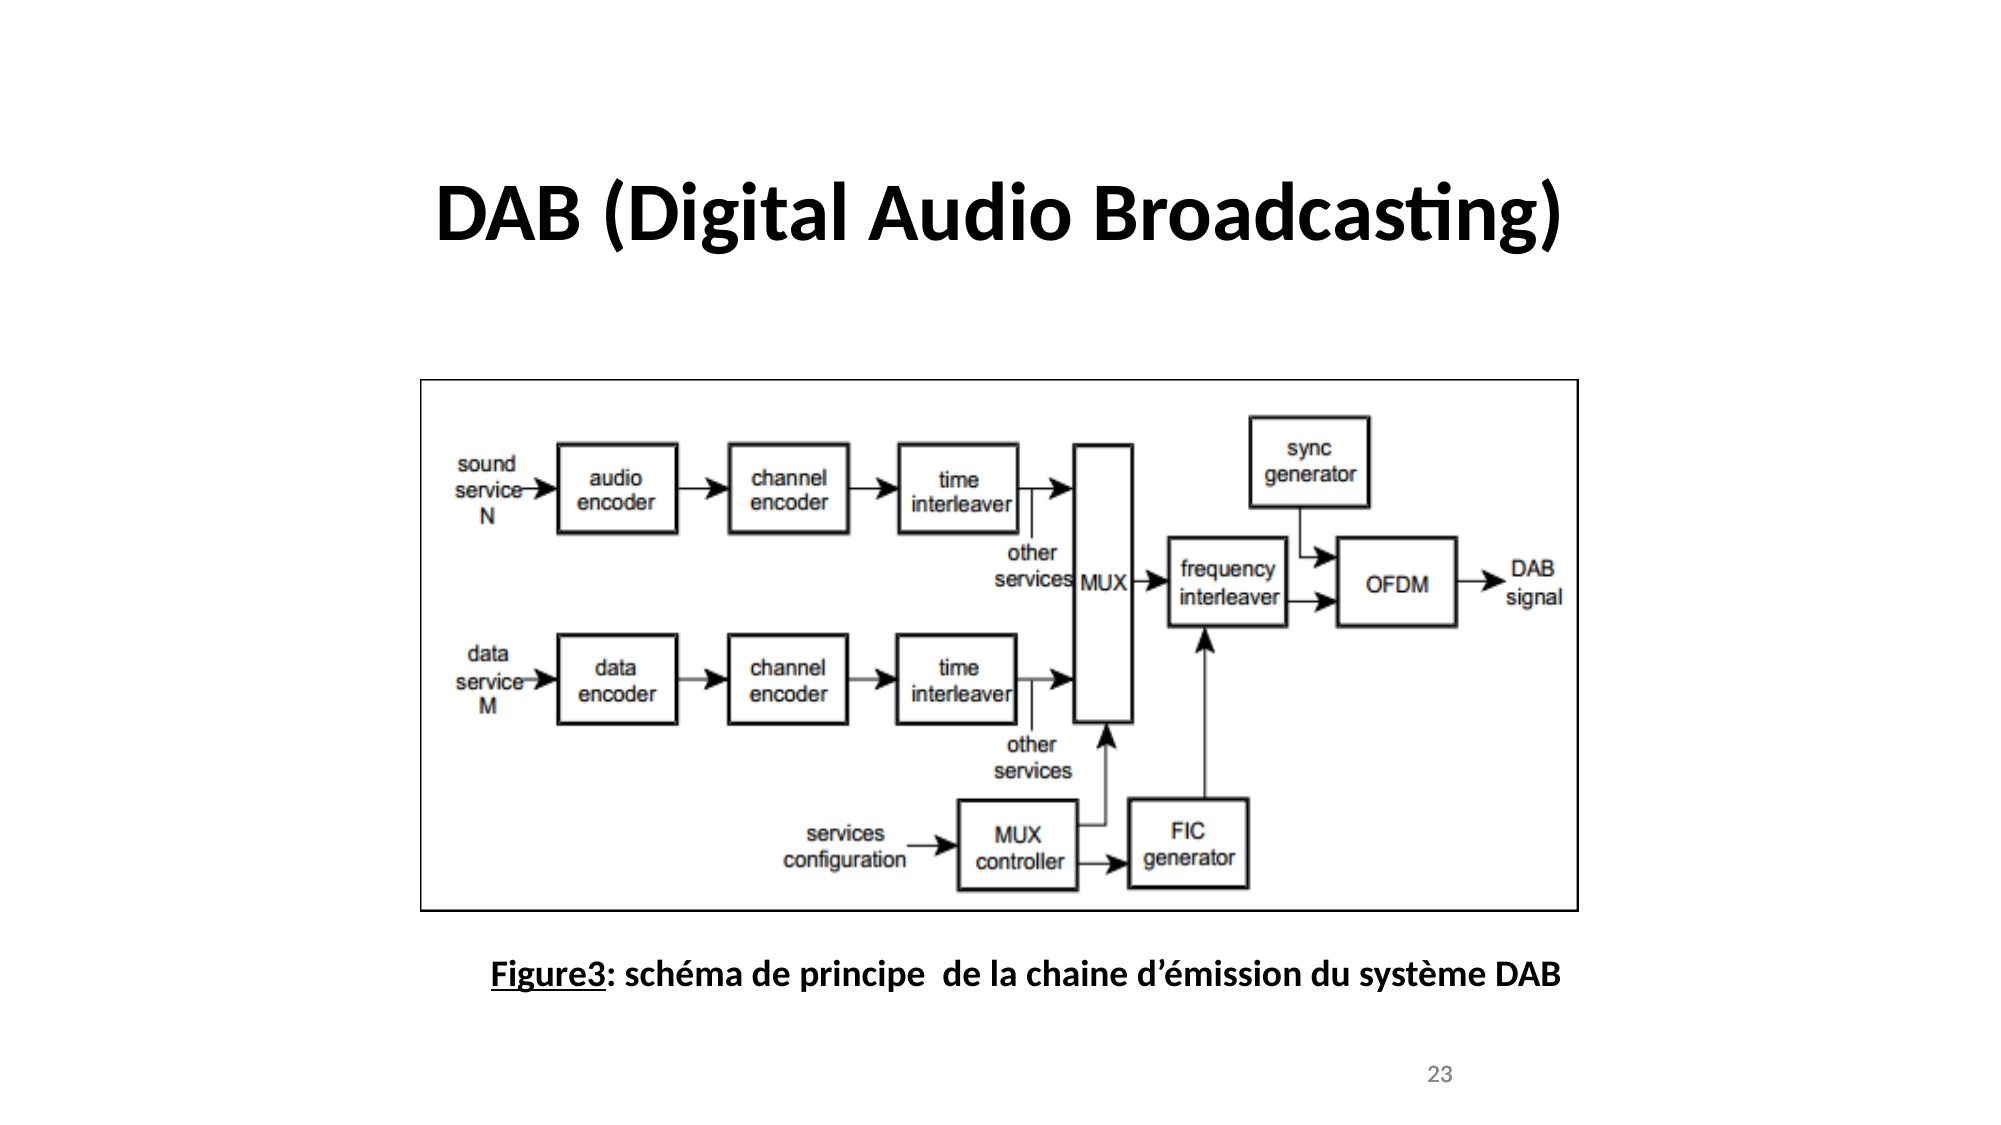

# DAB (Digital Audio Broadcasting)
Figure3: schéma de principe de la chaine d’émission du système DAB
23
23
23
23